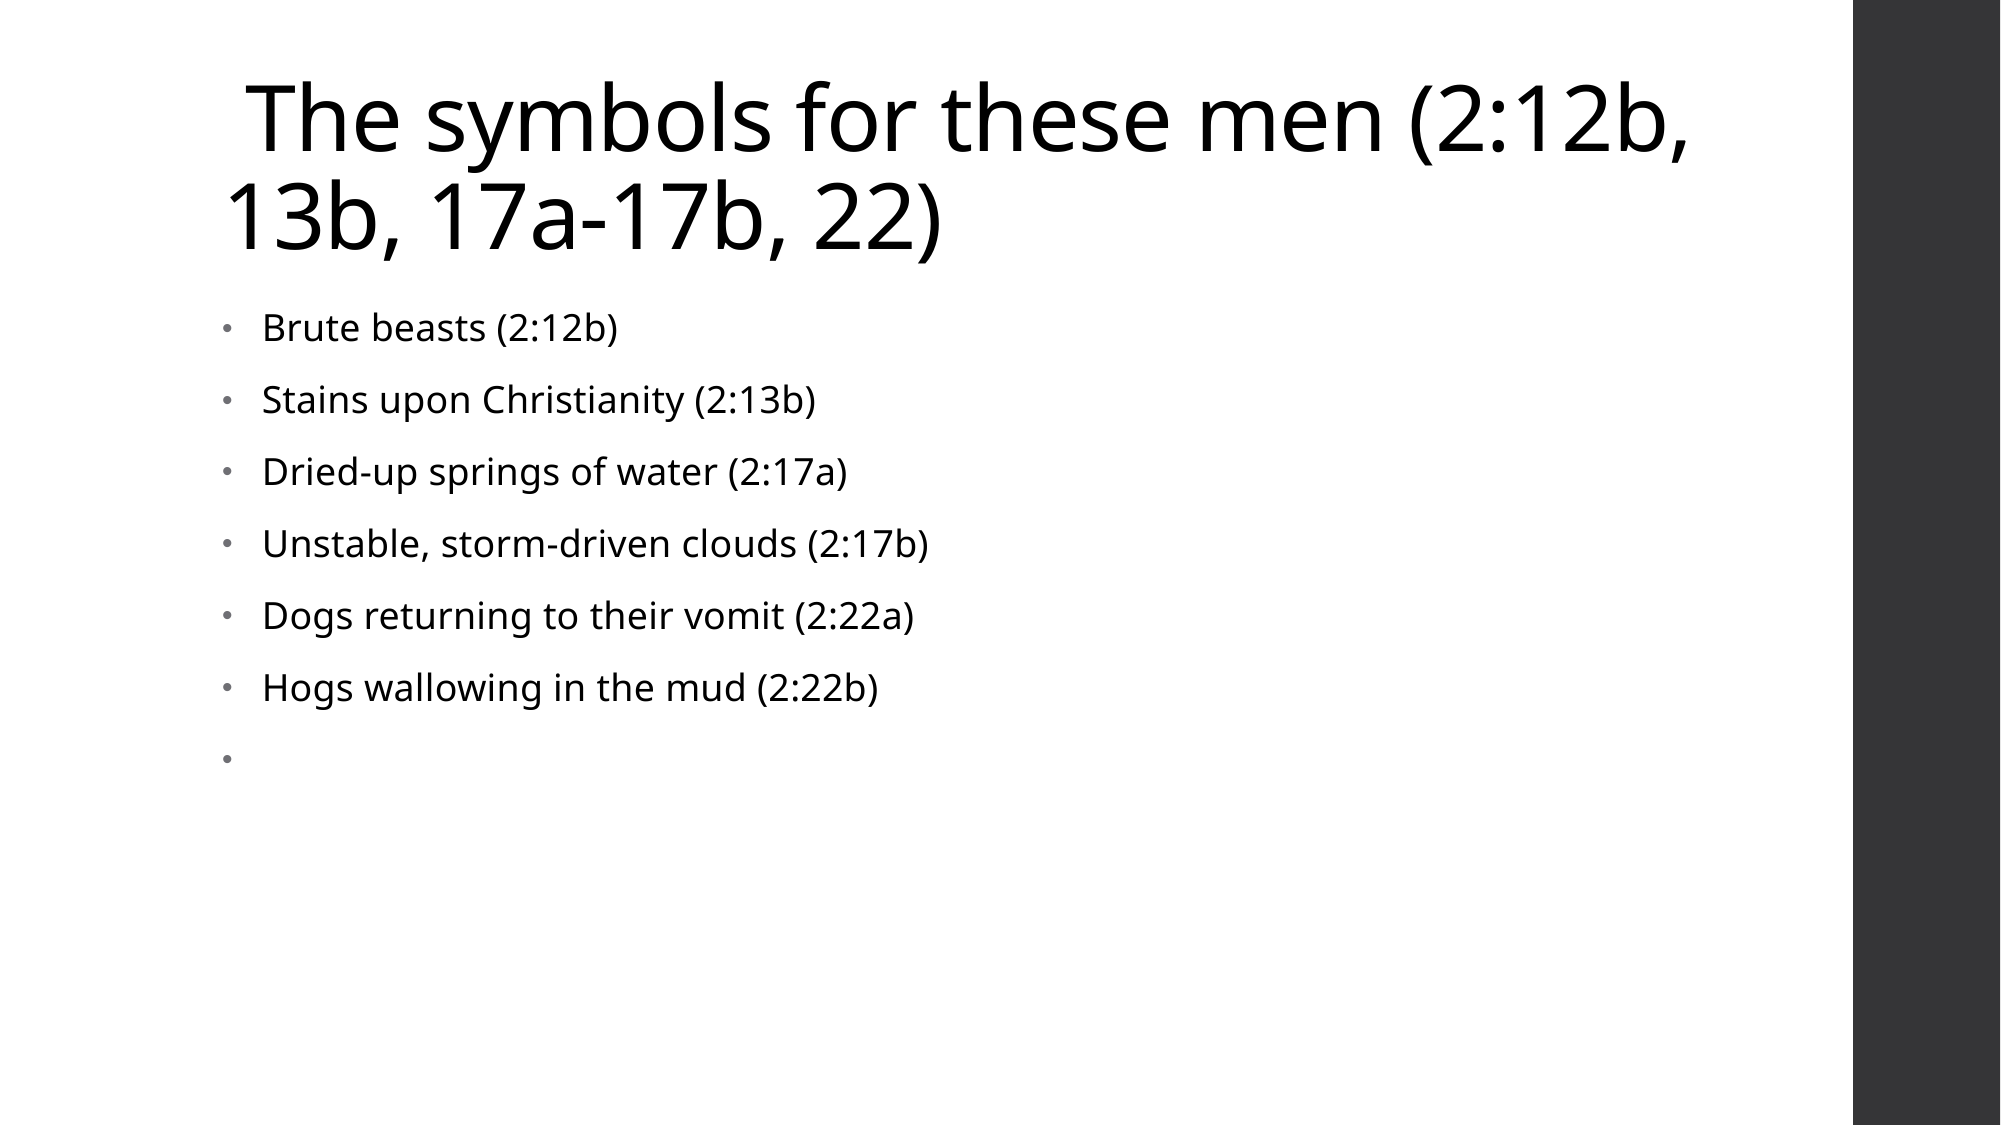

# The symbols for these men (2:12b, 13b, 17a-17b, 22)
 Brute beasts (2:12b)
 Stains upon Christianity (2:13b)
 Dried-up springs of water (2:17a)
 Unstable, storm-driven clouds (2:17b)
 Dogs returning to their vomit (2:22a)
 Hogs wallowing in the mud (2:22b)